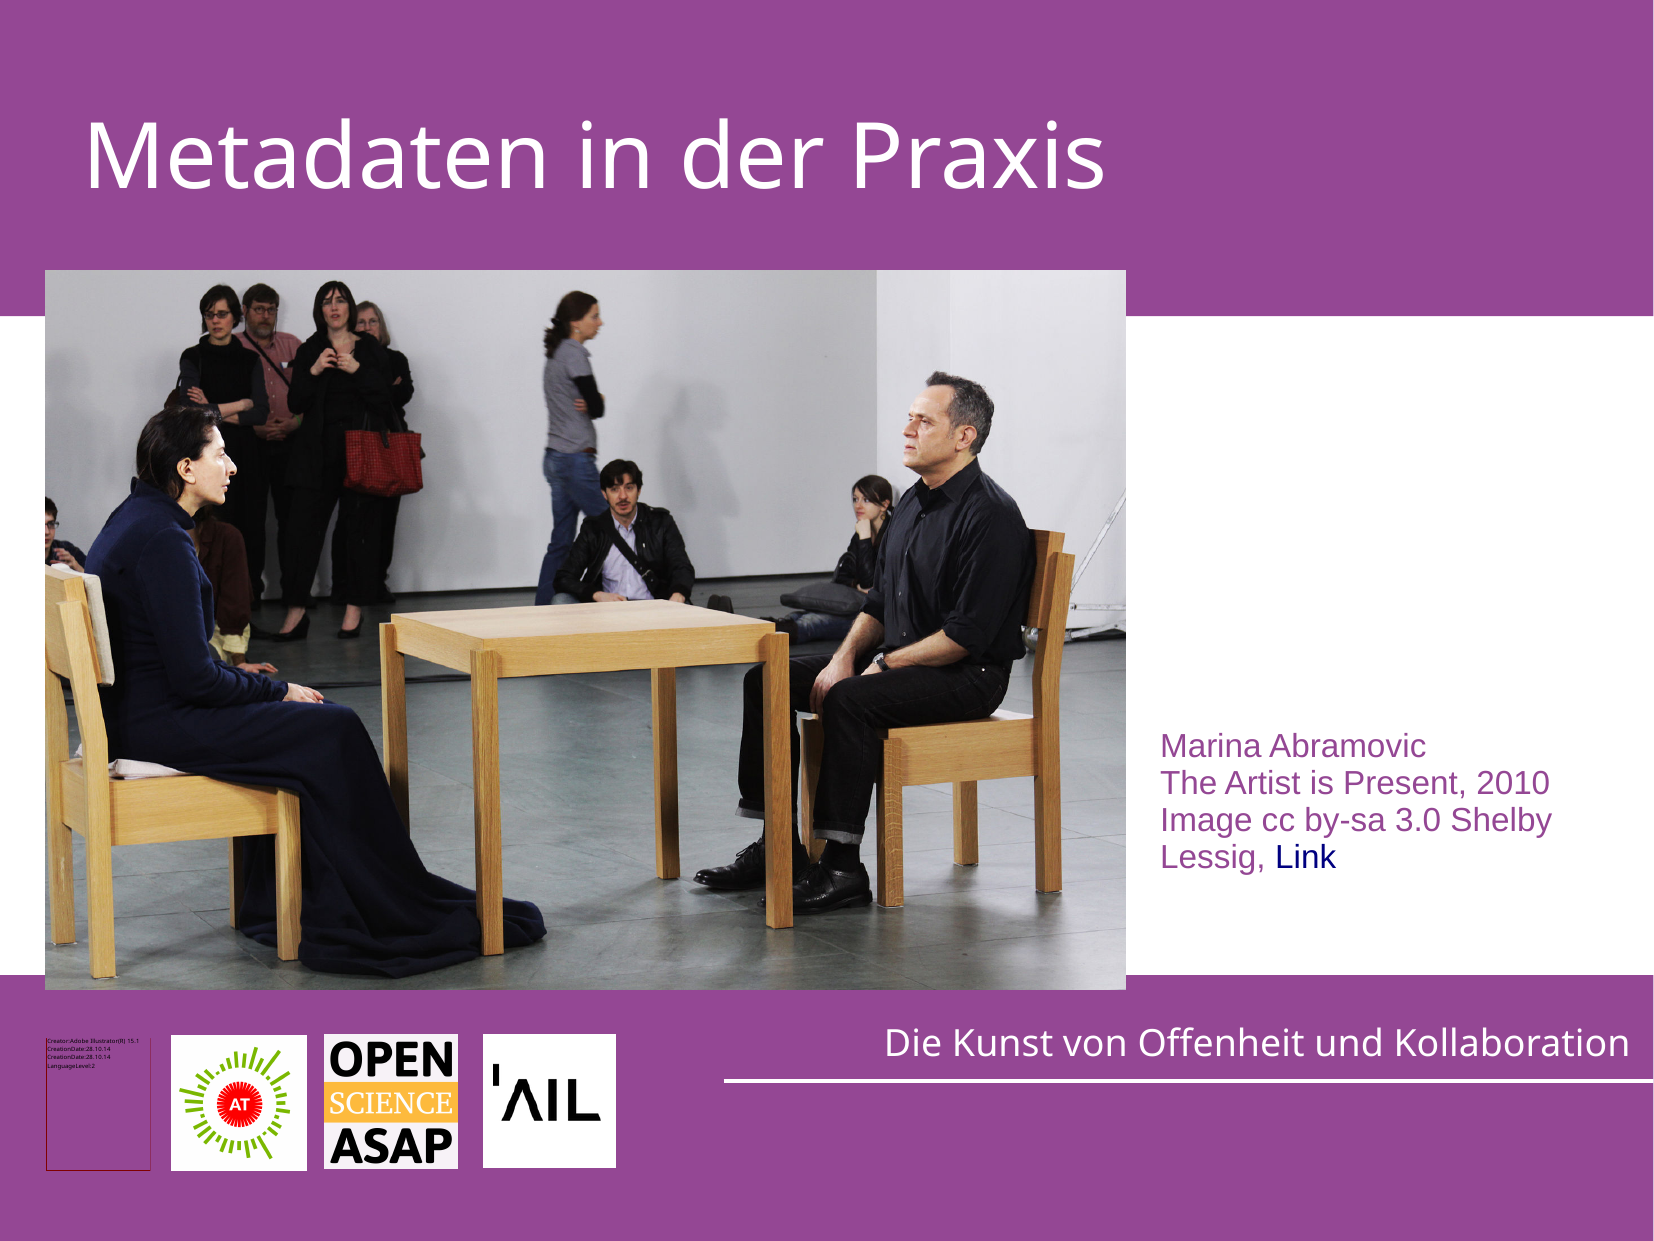

# Metadaten in der Praxis
Marina Abramovic
The Artist is Present, 2010
Image cc by-sa 3.0 Shelby Lessig, Link
Die Kunst von Offenheit und Kollaboration